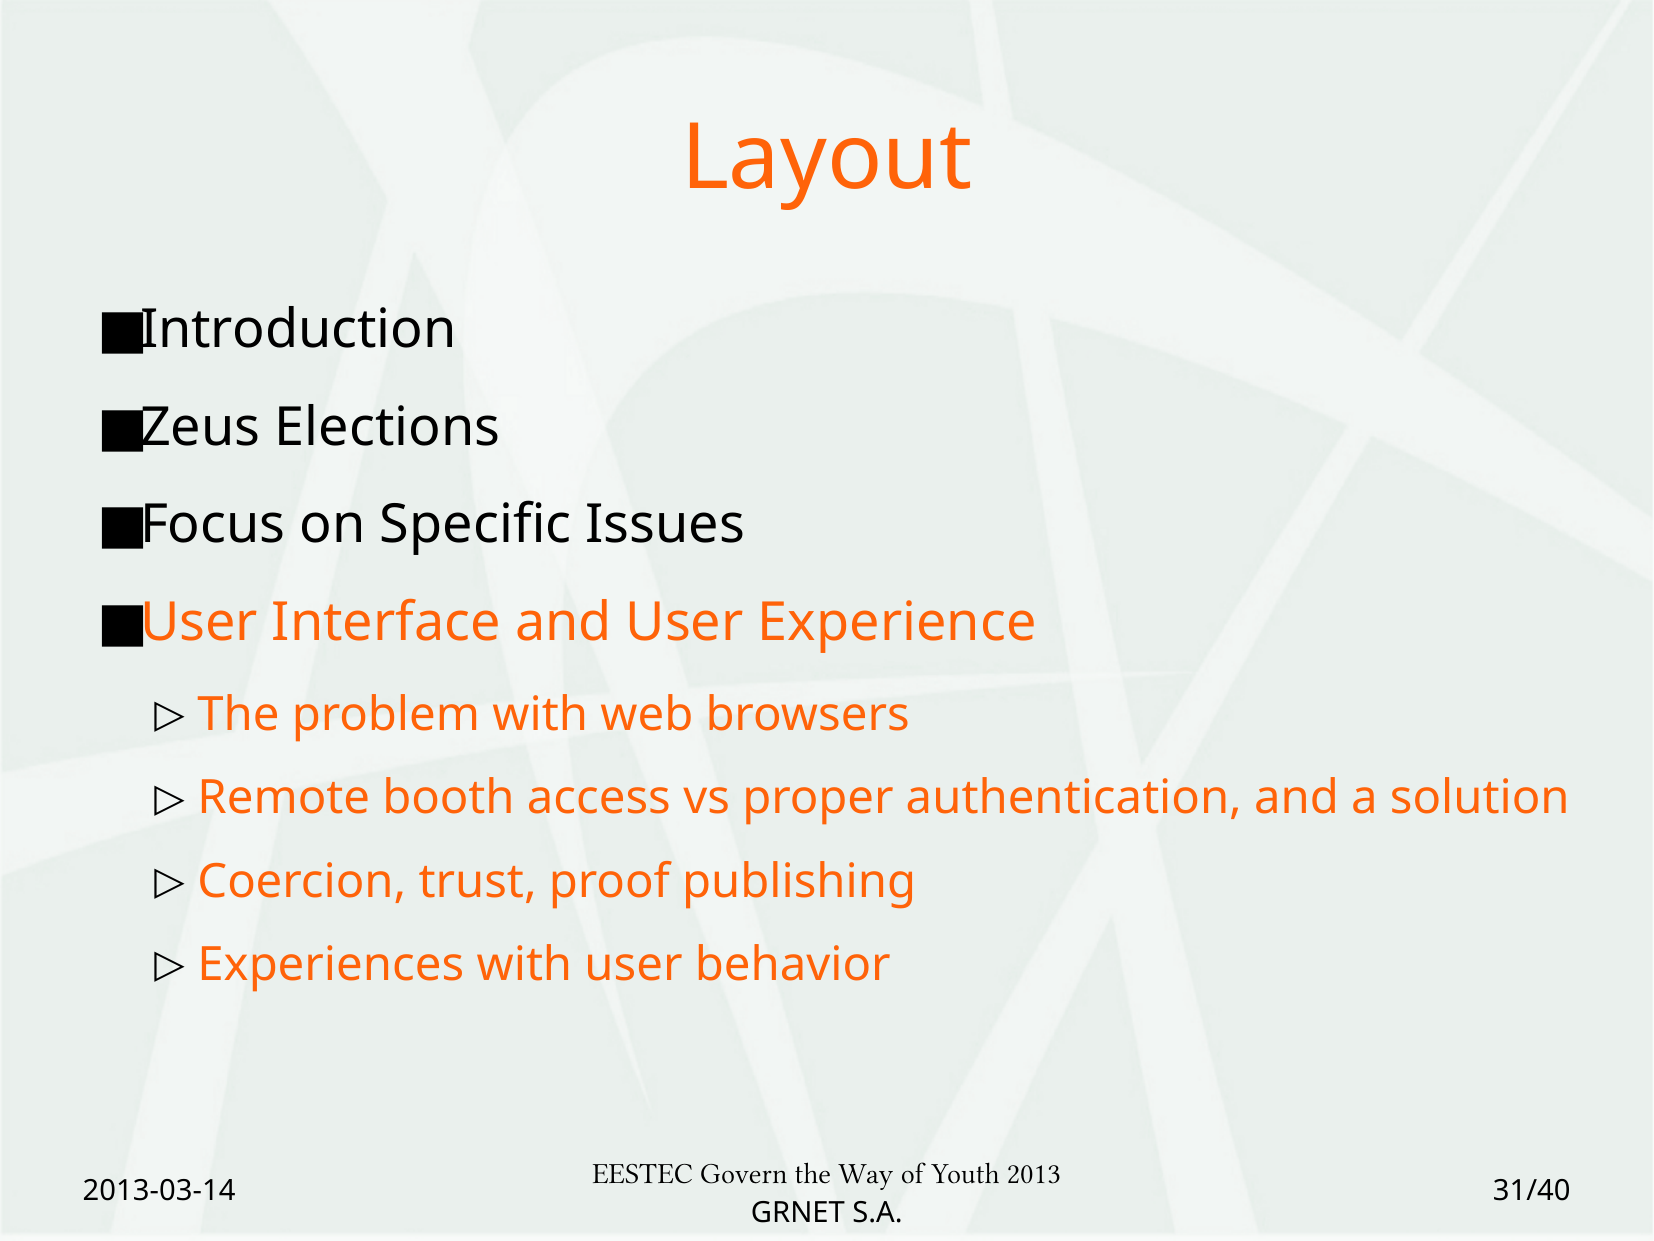

# Layout
Introduction
Zeus Elections
Focus on Specific Issues
User Interface and User Experience
The problem with web browsers
Remote booth access vs proper authentication, and a solution
Coercion, trust, proof publishing
Experiences with user behavior
GRNET S.A.
2013-03-14
31